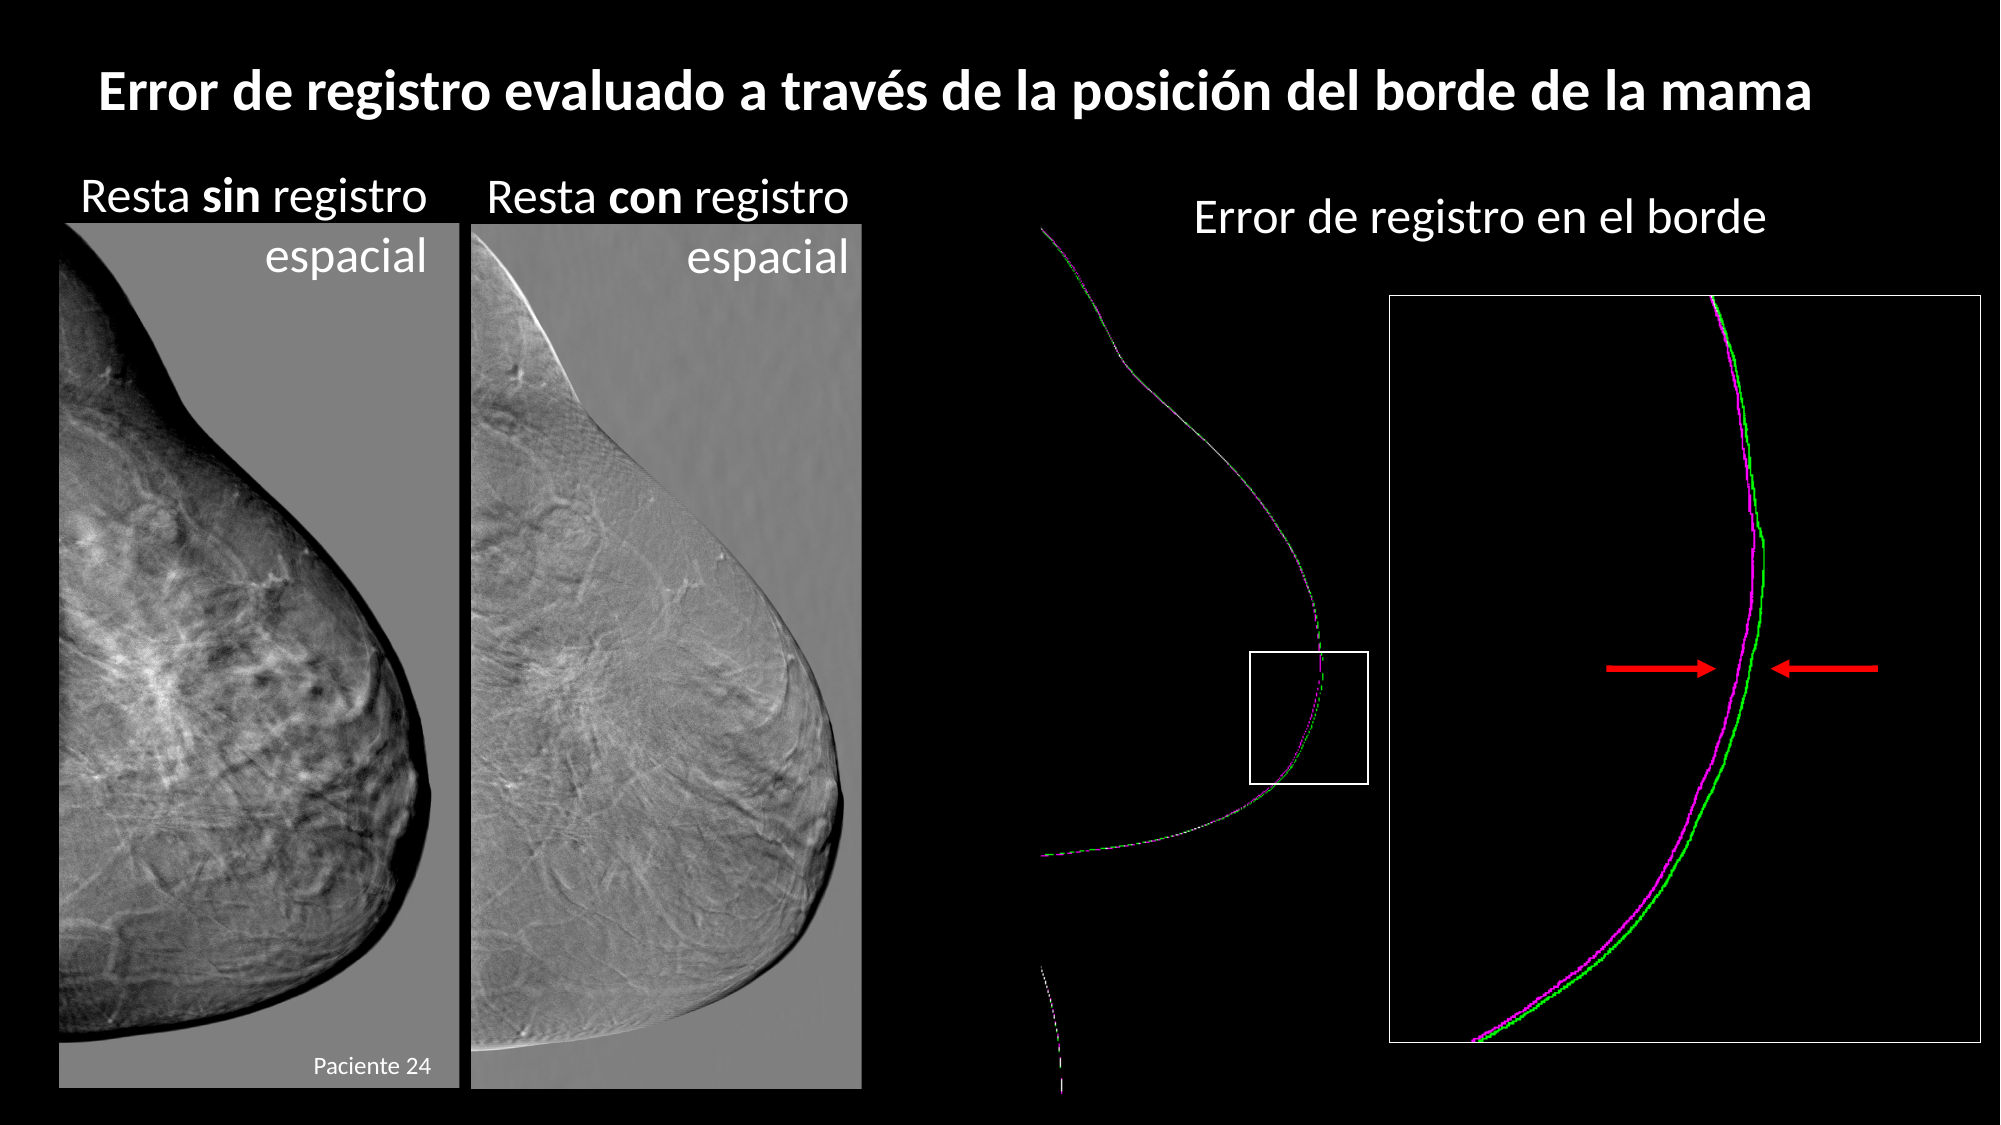

Error de registro evaluado a través de la posición del borde de la mama
Resta sin registro espacial
Resta con registro espacial
Error de registro en el borde
Paciente 24